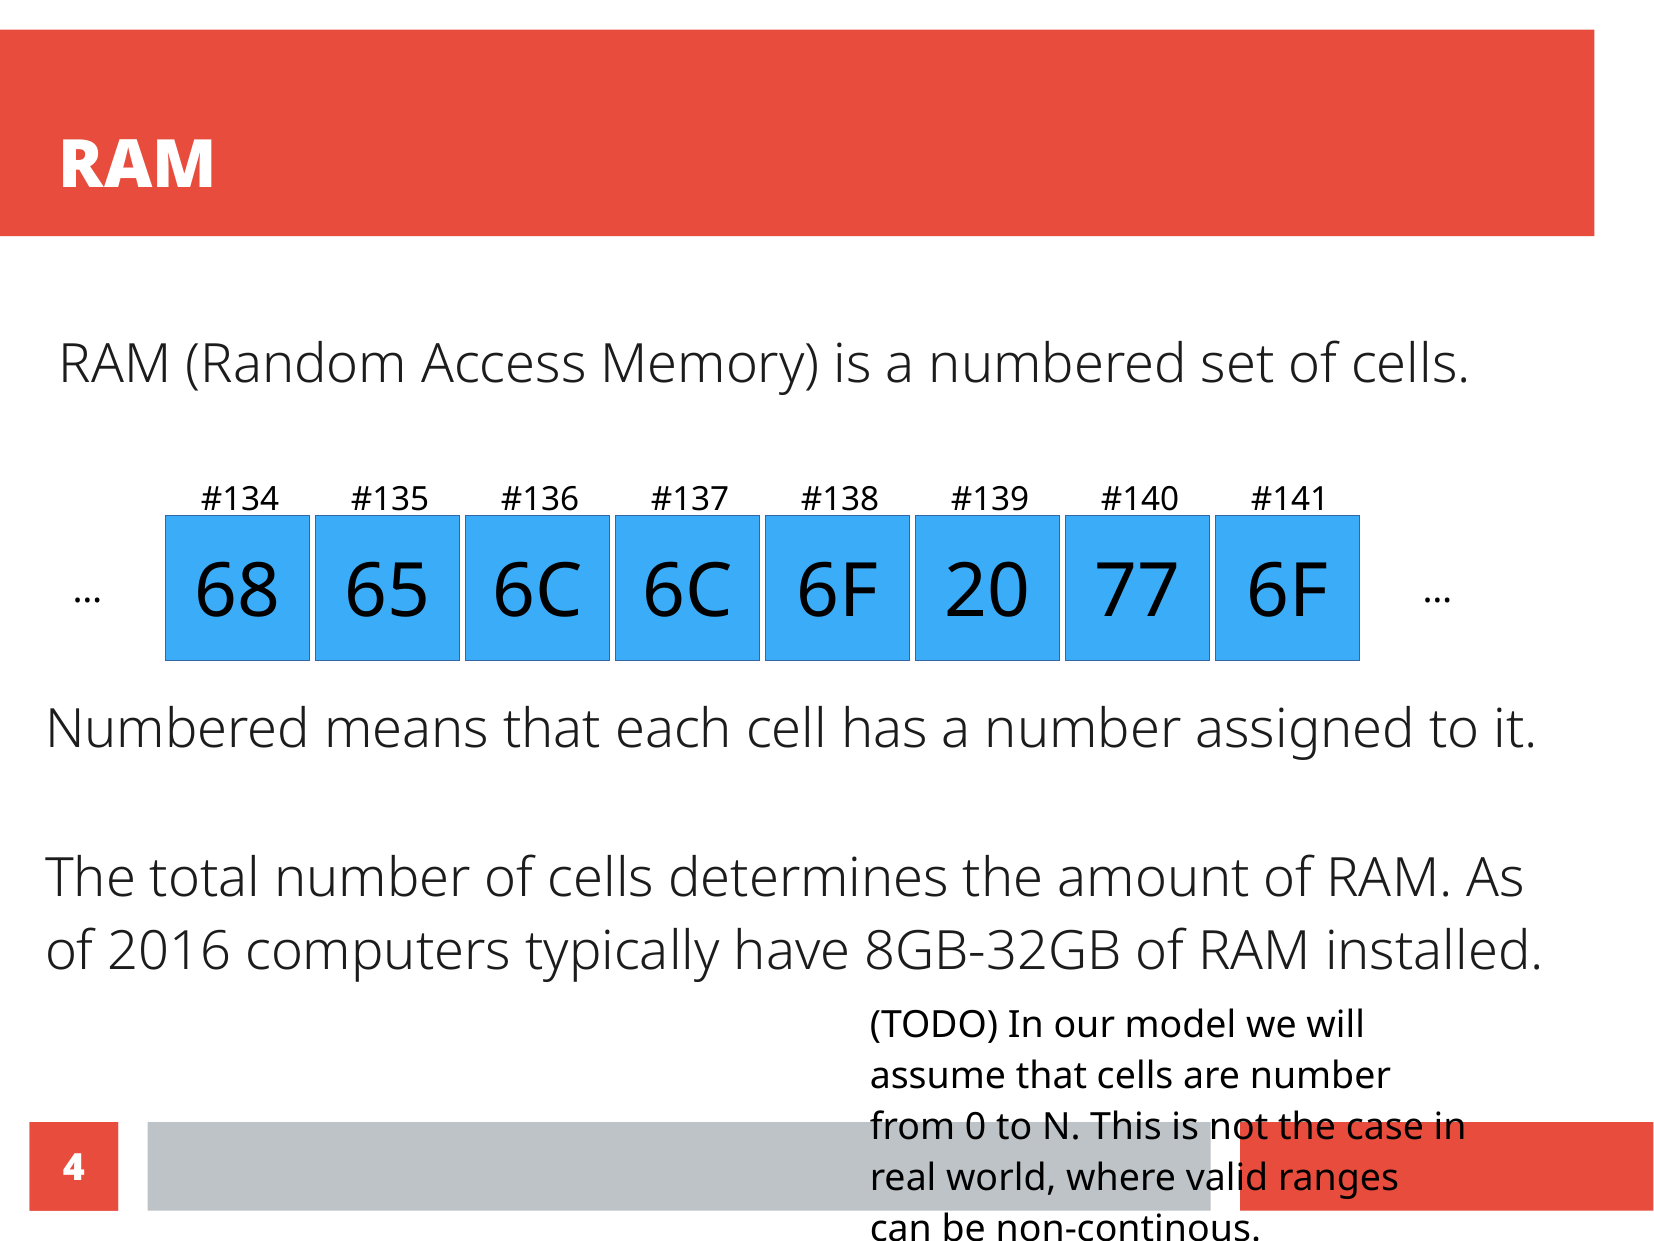

# RAM
RAM (Random Access Memory) is a numbered set of cells.
#135
#136
#137
#138
#139
#141
#134
#140
…
65
6C
6C
6F
20
6F
…
68
77
Numbered means that each cell has a number assigned to it.
The total number of cells determines the amount of RAM. As of 2016 computers typically have 8GB-32GB of RAM installed.
(TODO) In our model we will assume that cells are number from 0 to N. This is not the case in real world, where valid ranges can be non-continous.
4